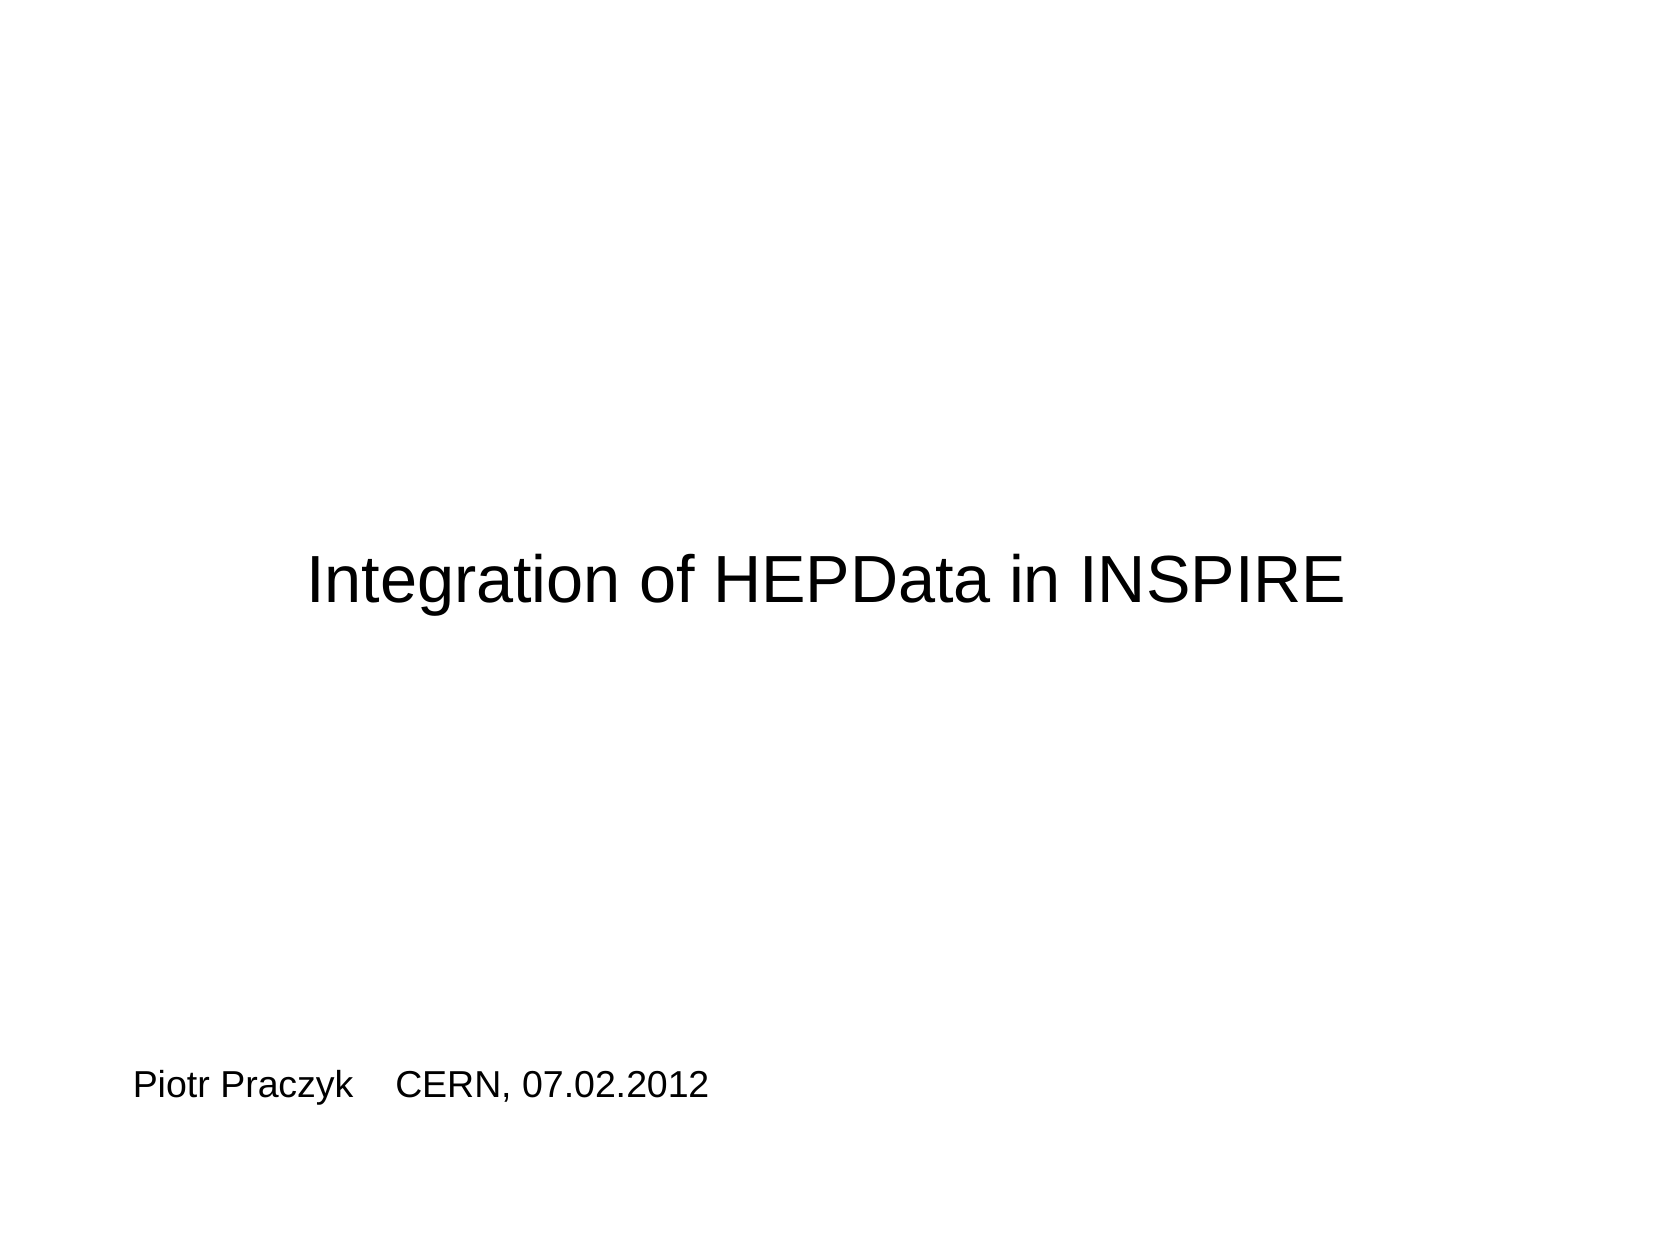

# Integration of HEPData in INSPIRE
Piotr Praczyk CERN, 07.02.2012